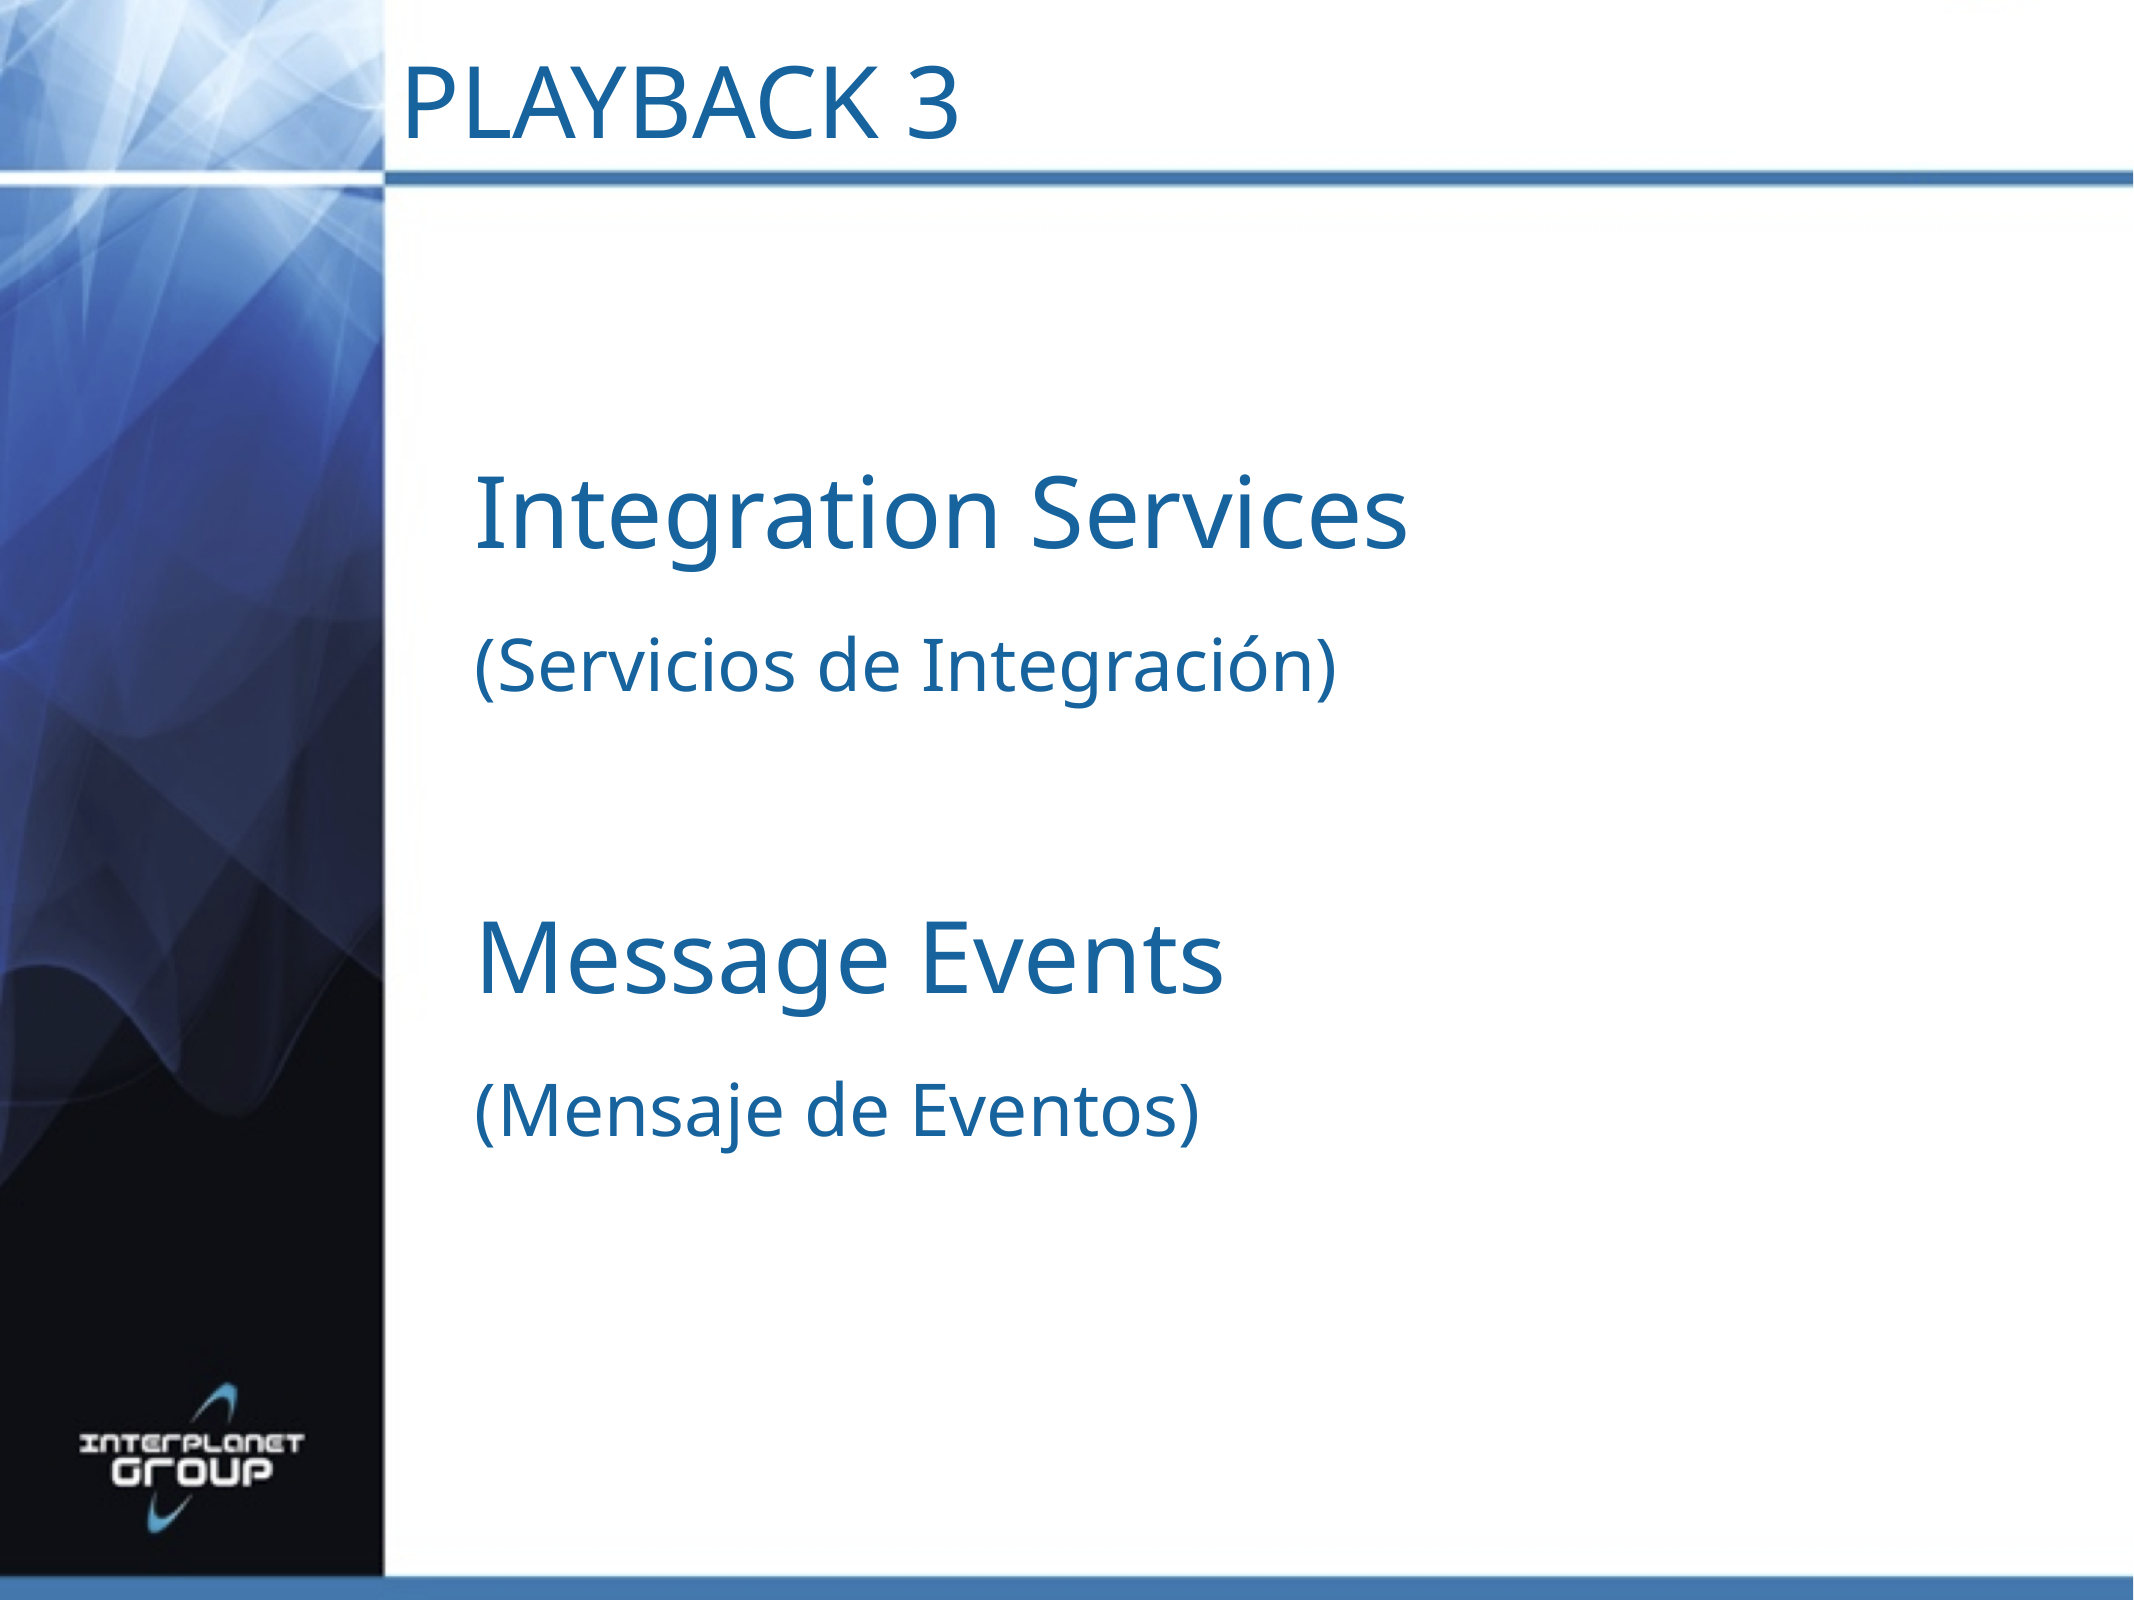

PLAYBACK 3
# Integration Services
(Servicios de Integración)
Message Events
(Mensaje de Eventos)